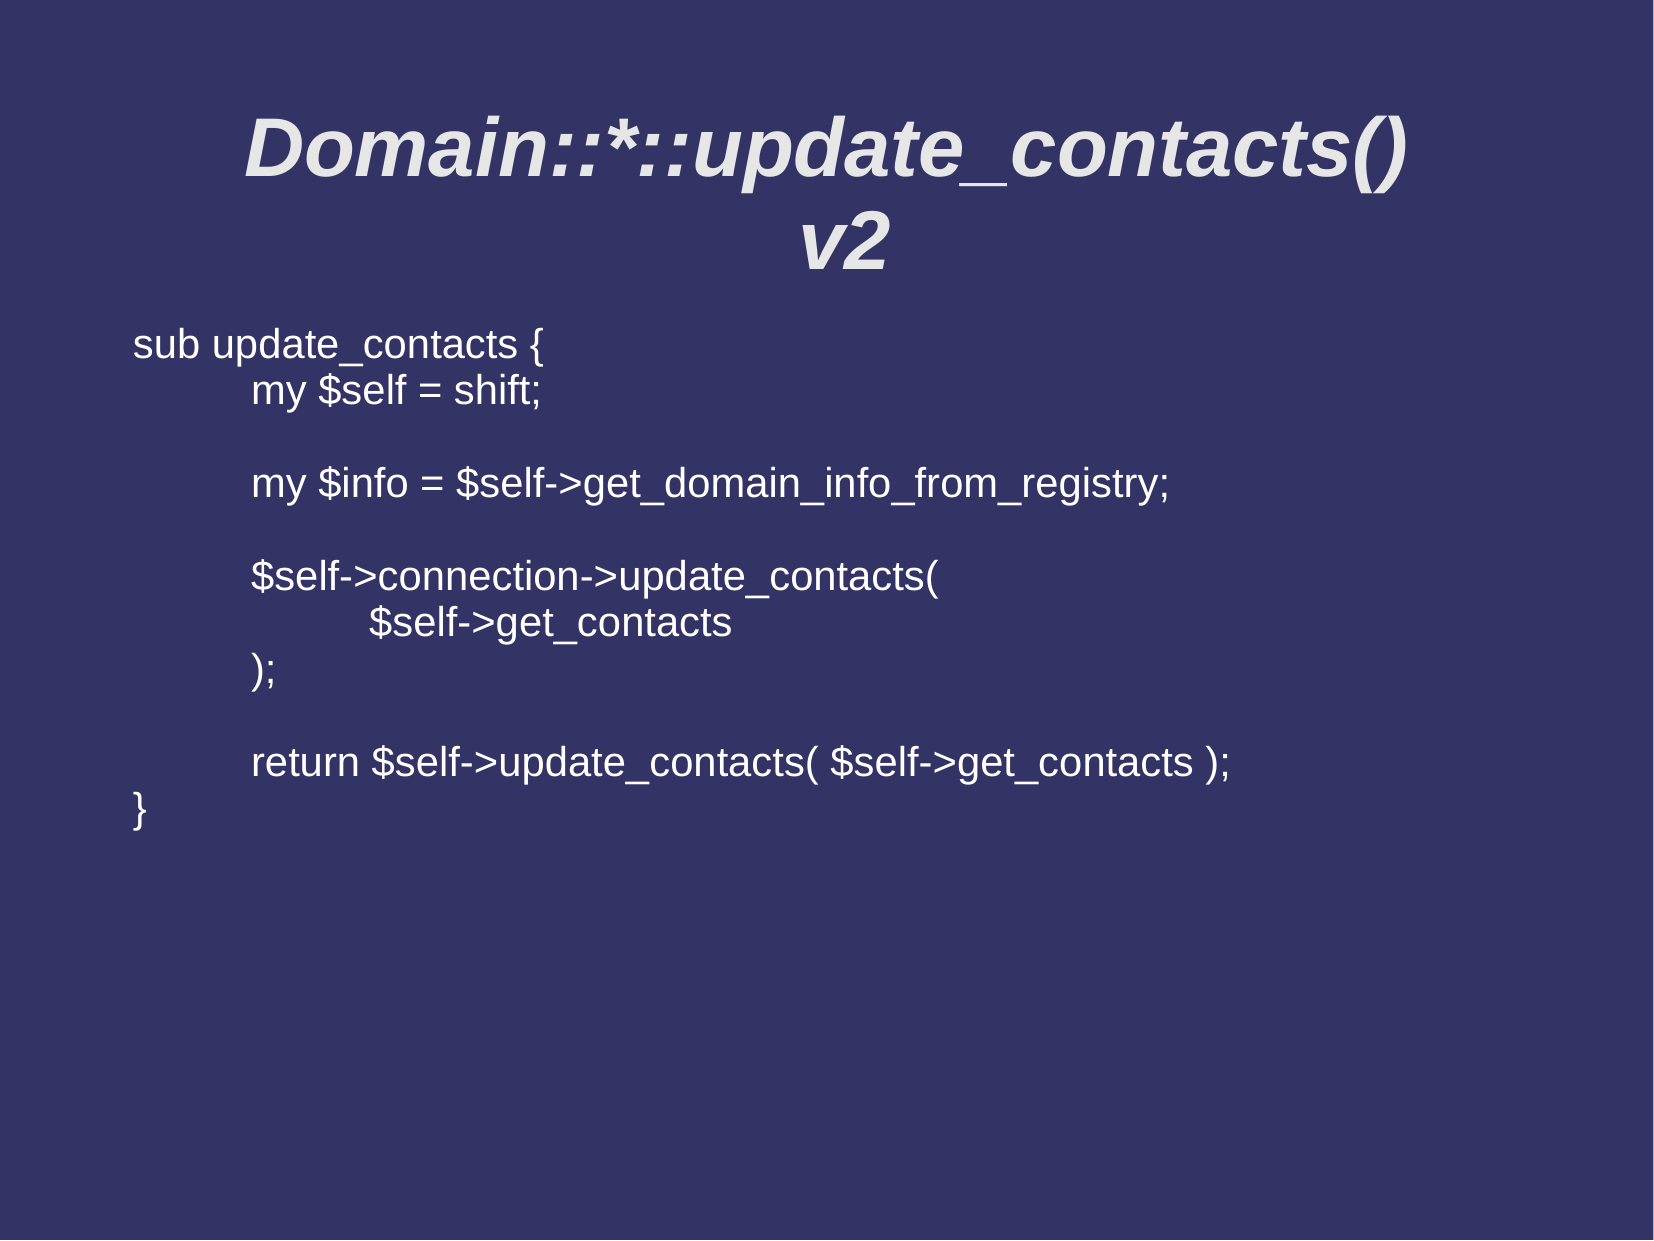

# Domain::*::update_contacts() v2
sub update_contacts {
	my $self = shift;
	my $info = $self->get_domain_info_from_registry;
	$self->connection->update_contacts(
		$self->get_contacts
	);
	return $self->update_contacts( $self->get_contacts );
}